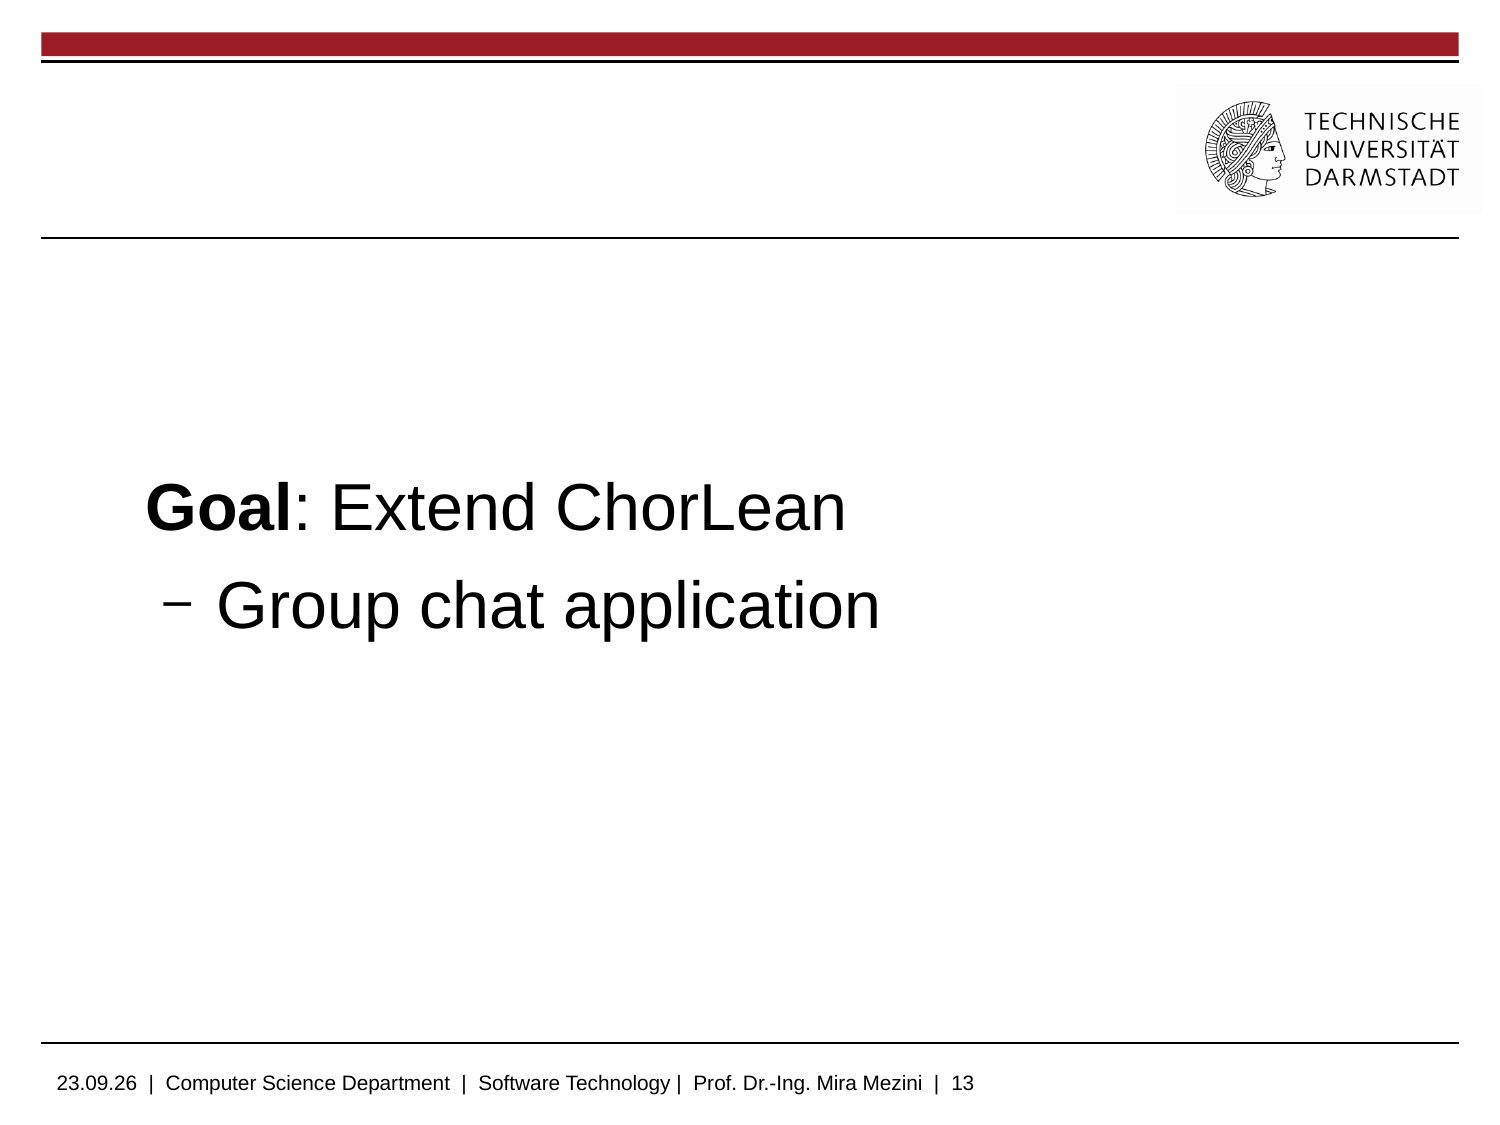

# Goal: Extend ChorLean
Group chat application